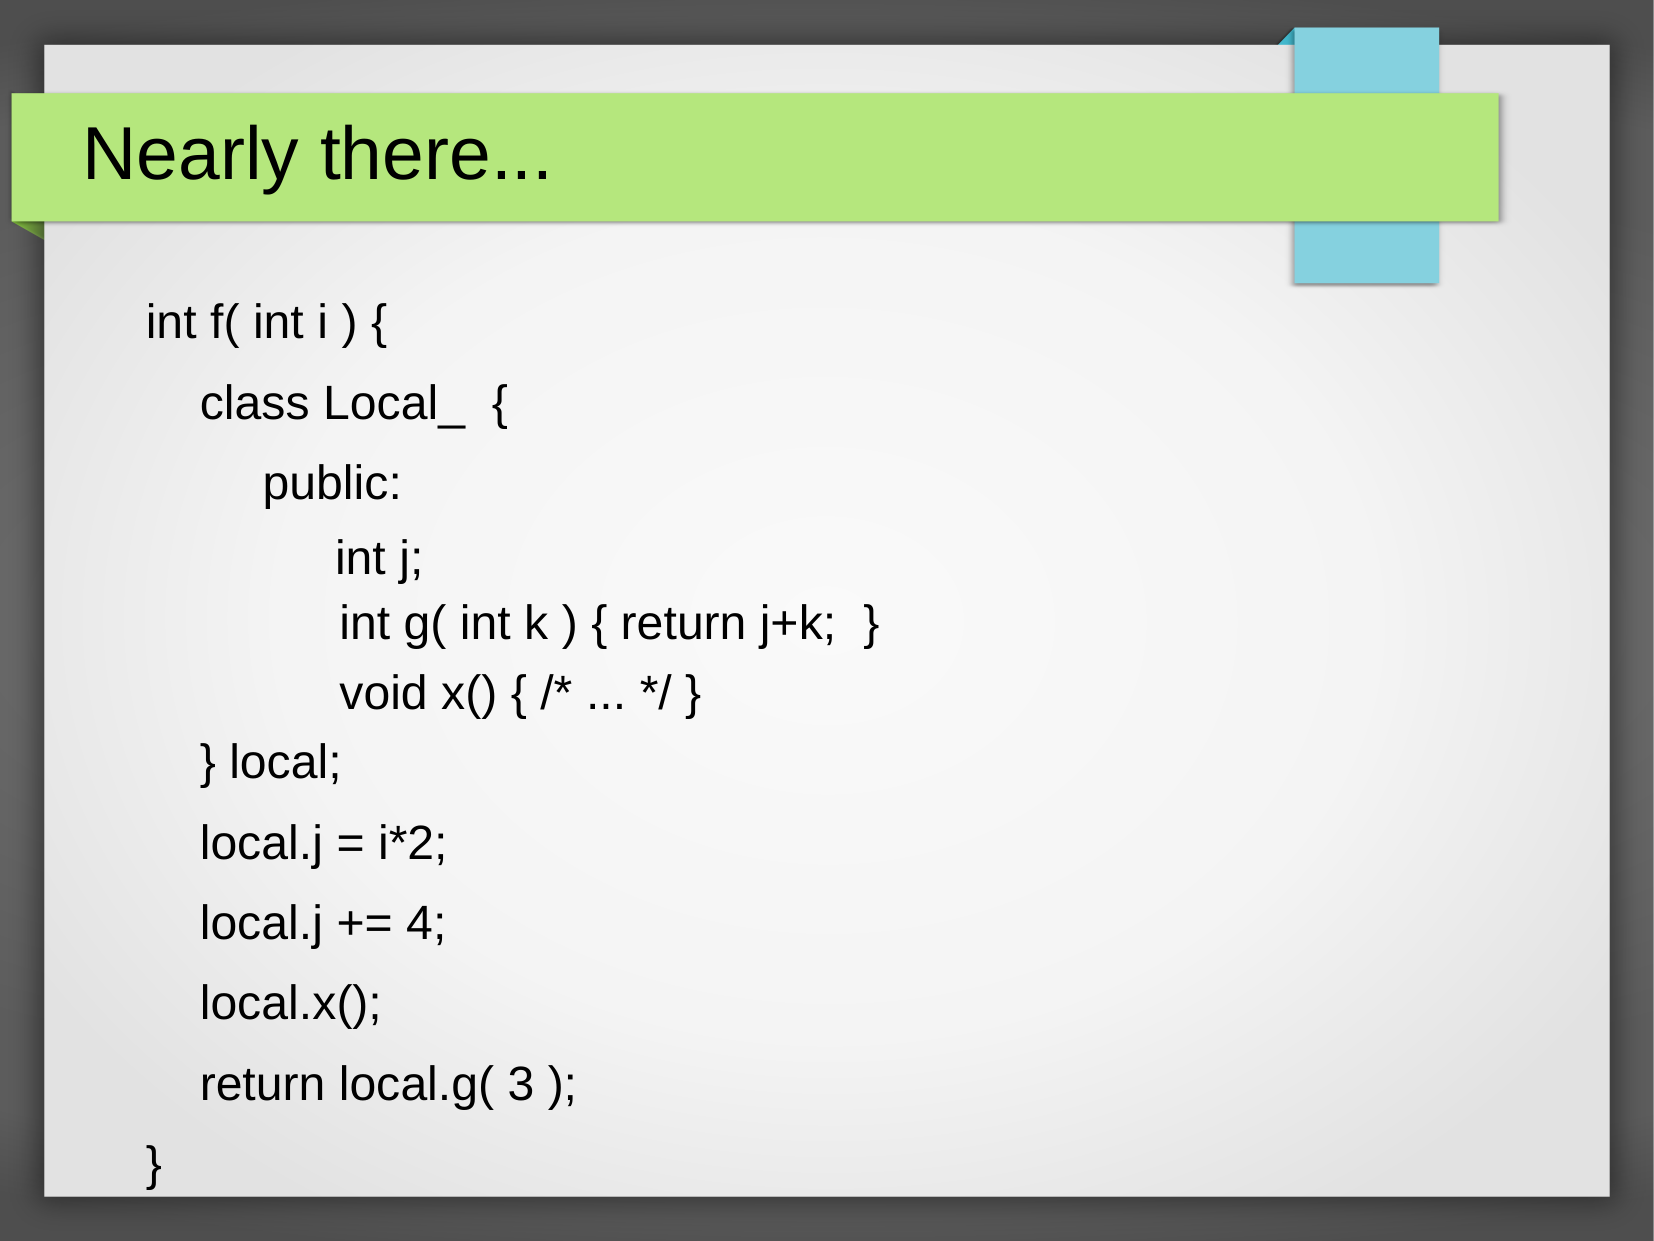

# Nearly there...
int f( int i ) {
 class Local_ {
 public:
int j;
 int g( int k ) { return j+k; }
 void x() { /* ... */ }
 } local;
 local.j = i*2;
 local.j += 4;
 local.x();
 return local.g( 3 );
}